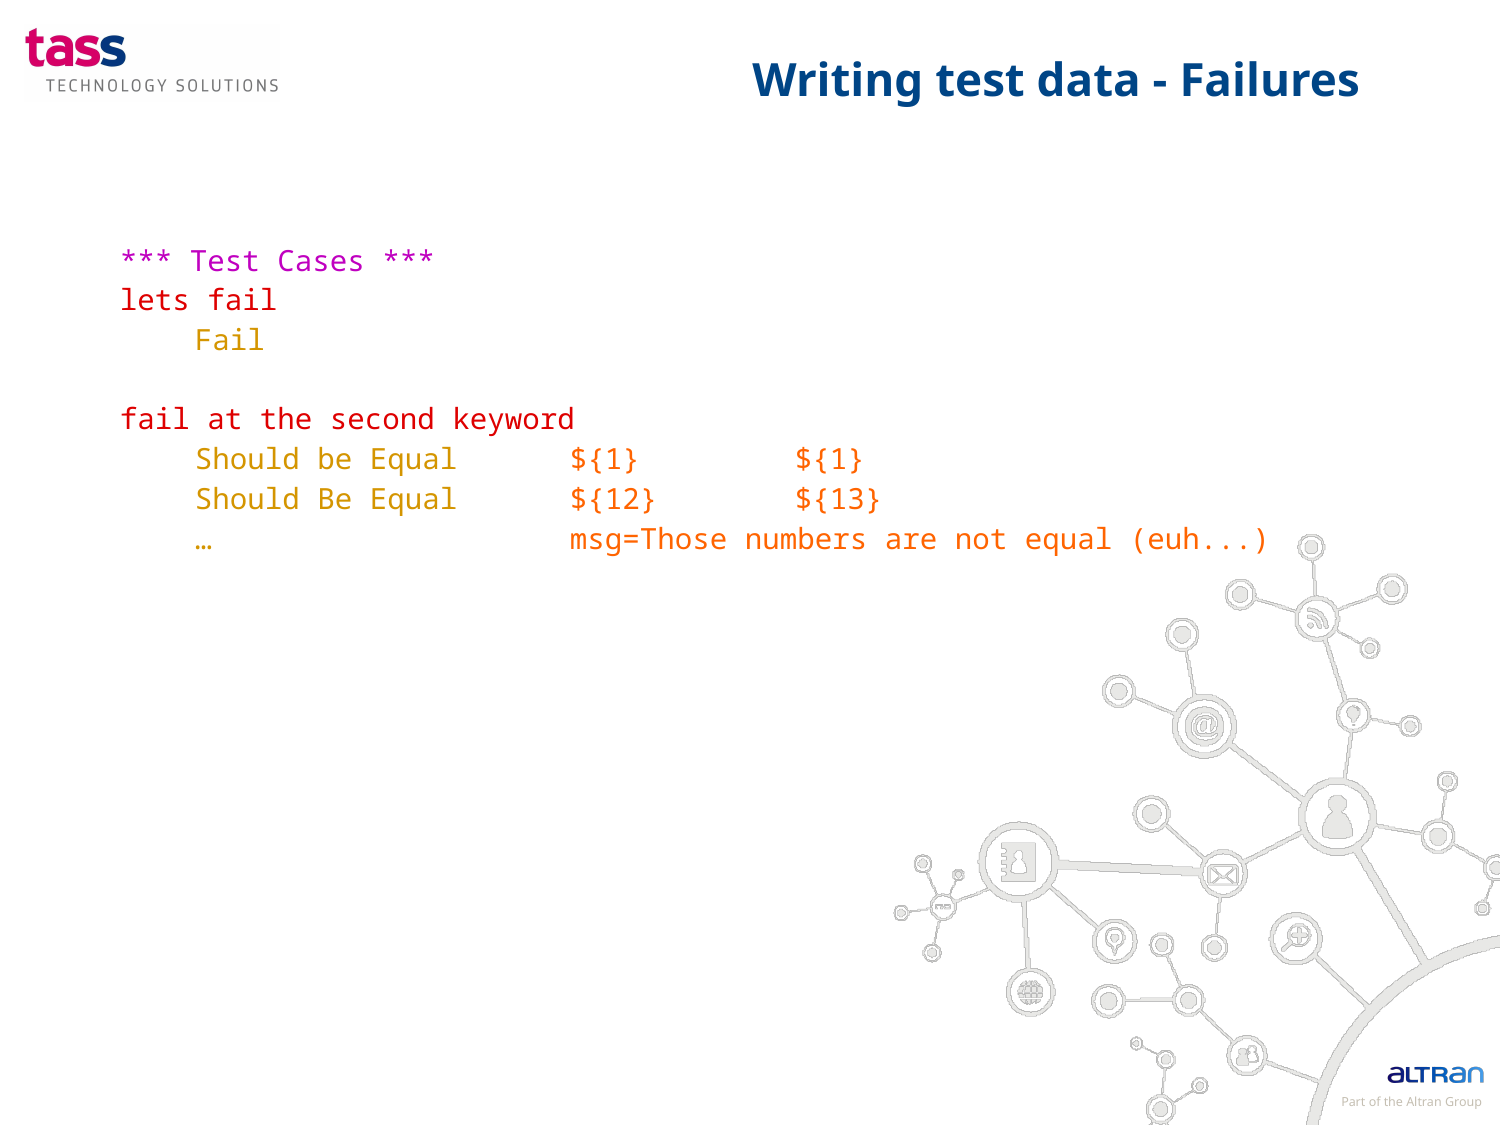

# Writing test data - Failures
*** Test Cases ***
lets fail
	Fail
fail at the second keyword
	Should be Equal		${1}			${1}
	Should Be Equal		${12}		${13}
	…					msg=Those numbers are not equal (euh...)